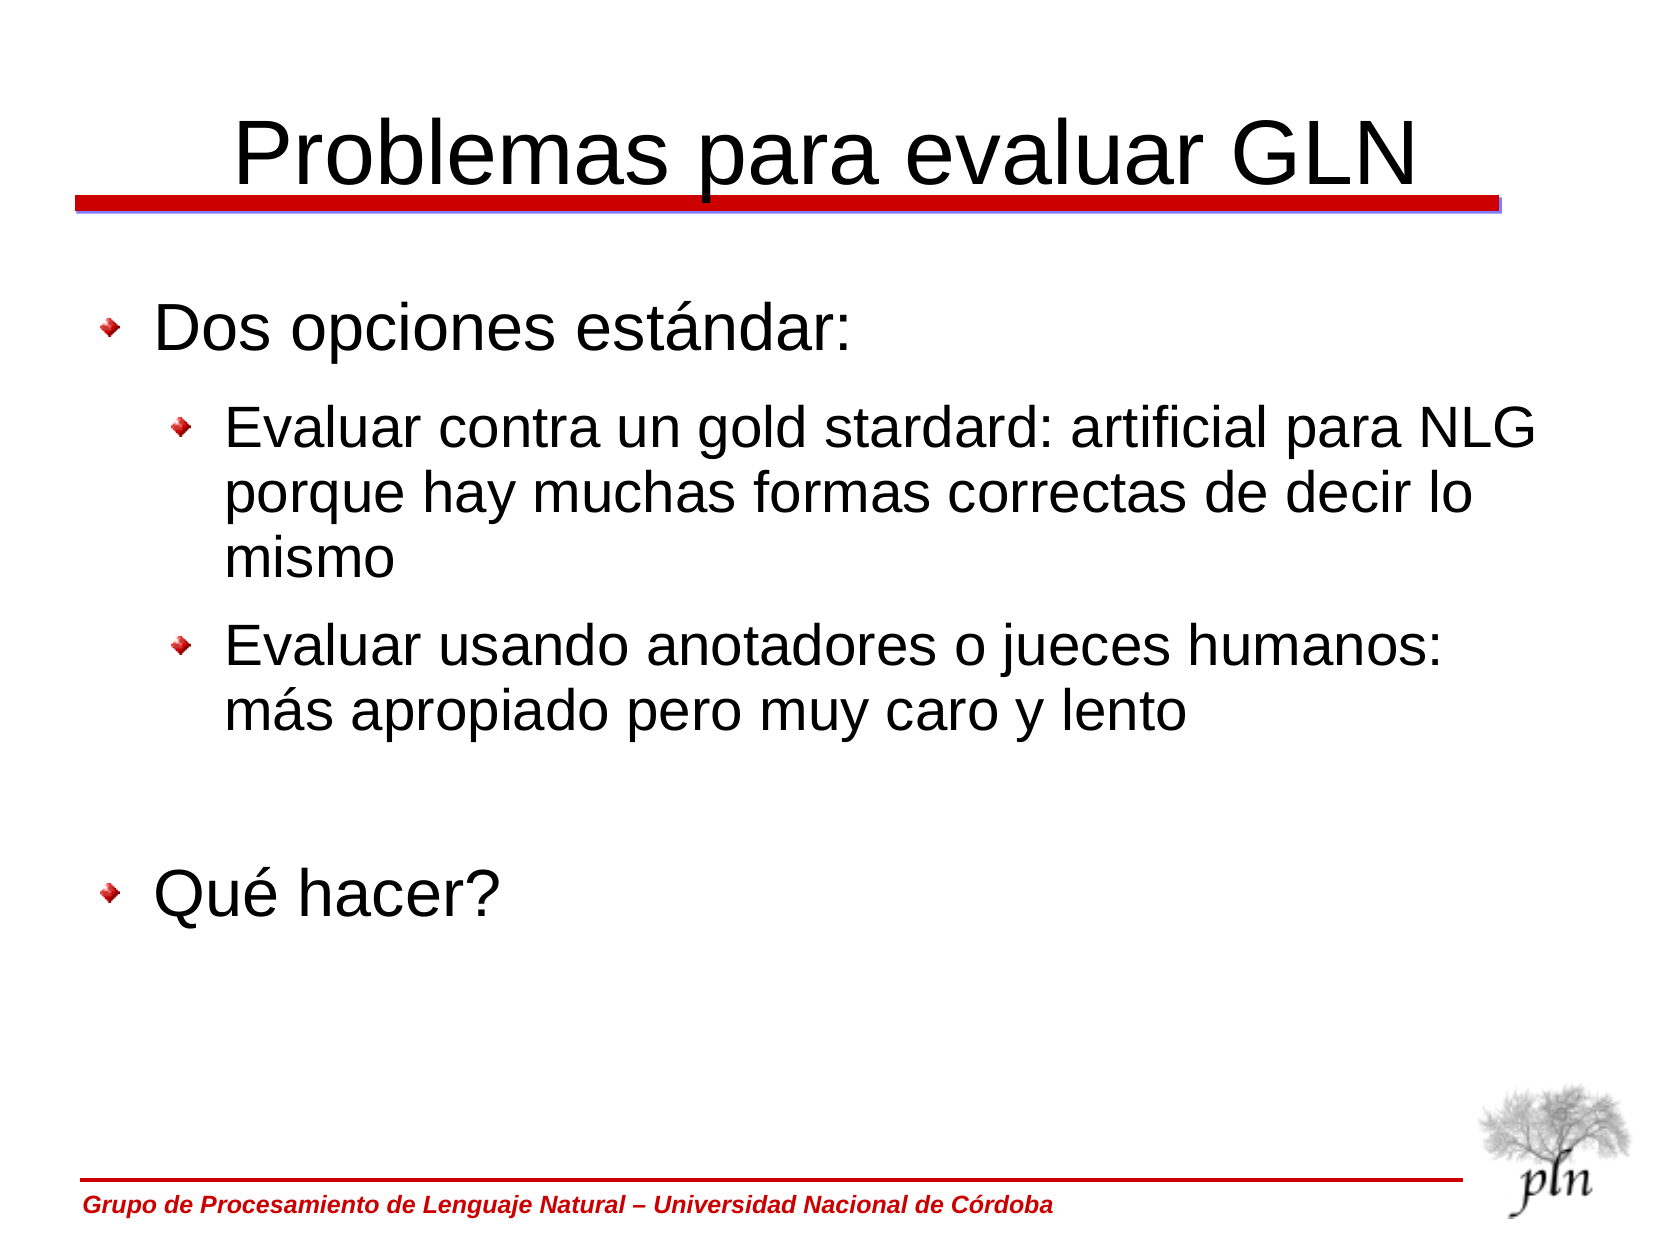

# Problemas para evaluar GLN
Dos opciones estándar:
Evaluar contra un gold stardard: artificial para NLG porque hay muchas formas correctas de decir lo mismo
Evaluar usando anotadores o jueces humanos: más apropiado pero muy caro y lento
Qué hacer?